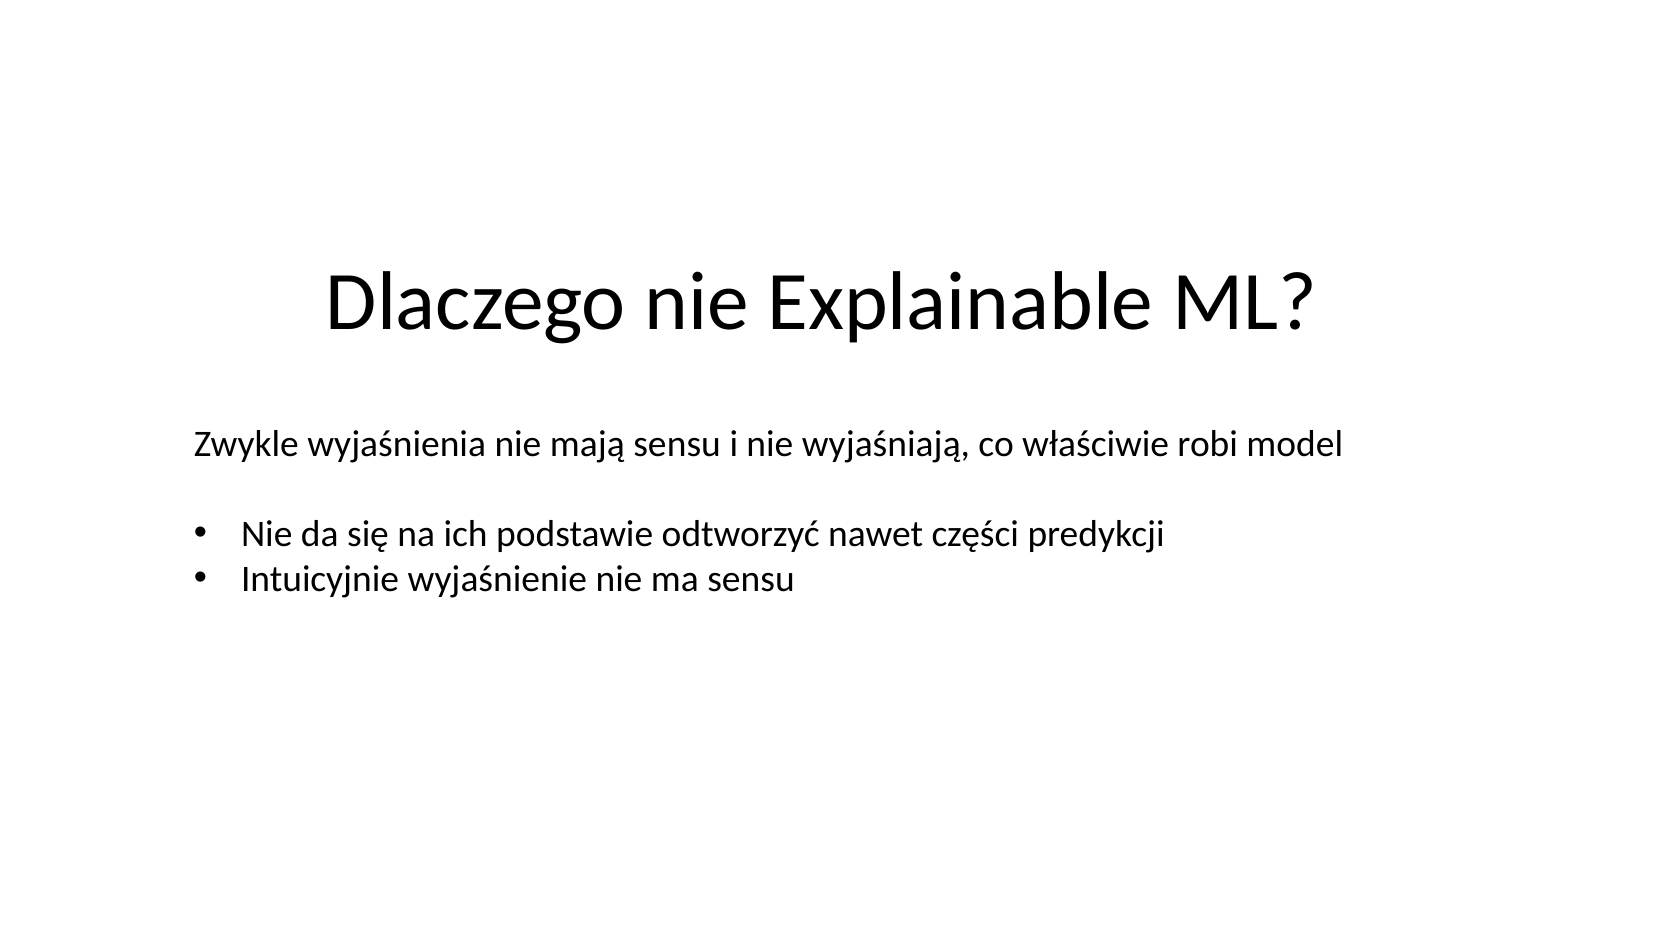

Dlaczego nie Explainable ML?
Zwykle wyjaśnienia nie mają sensu i nie wyjaśniają, co właściwie robi model
Nie da się na ich podstawie odtworzyć nawet części predykcji
Intuicyjnie wyjaśnienie nie ma sensu